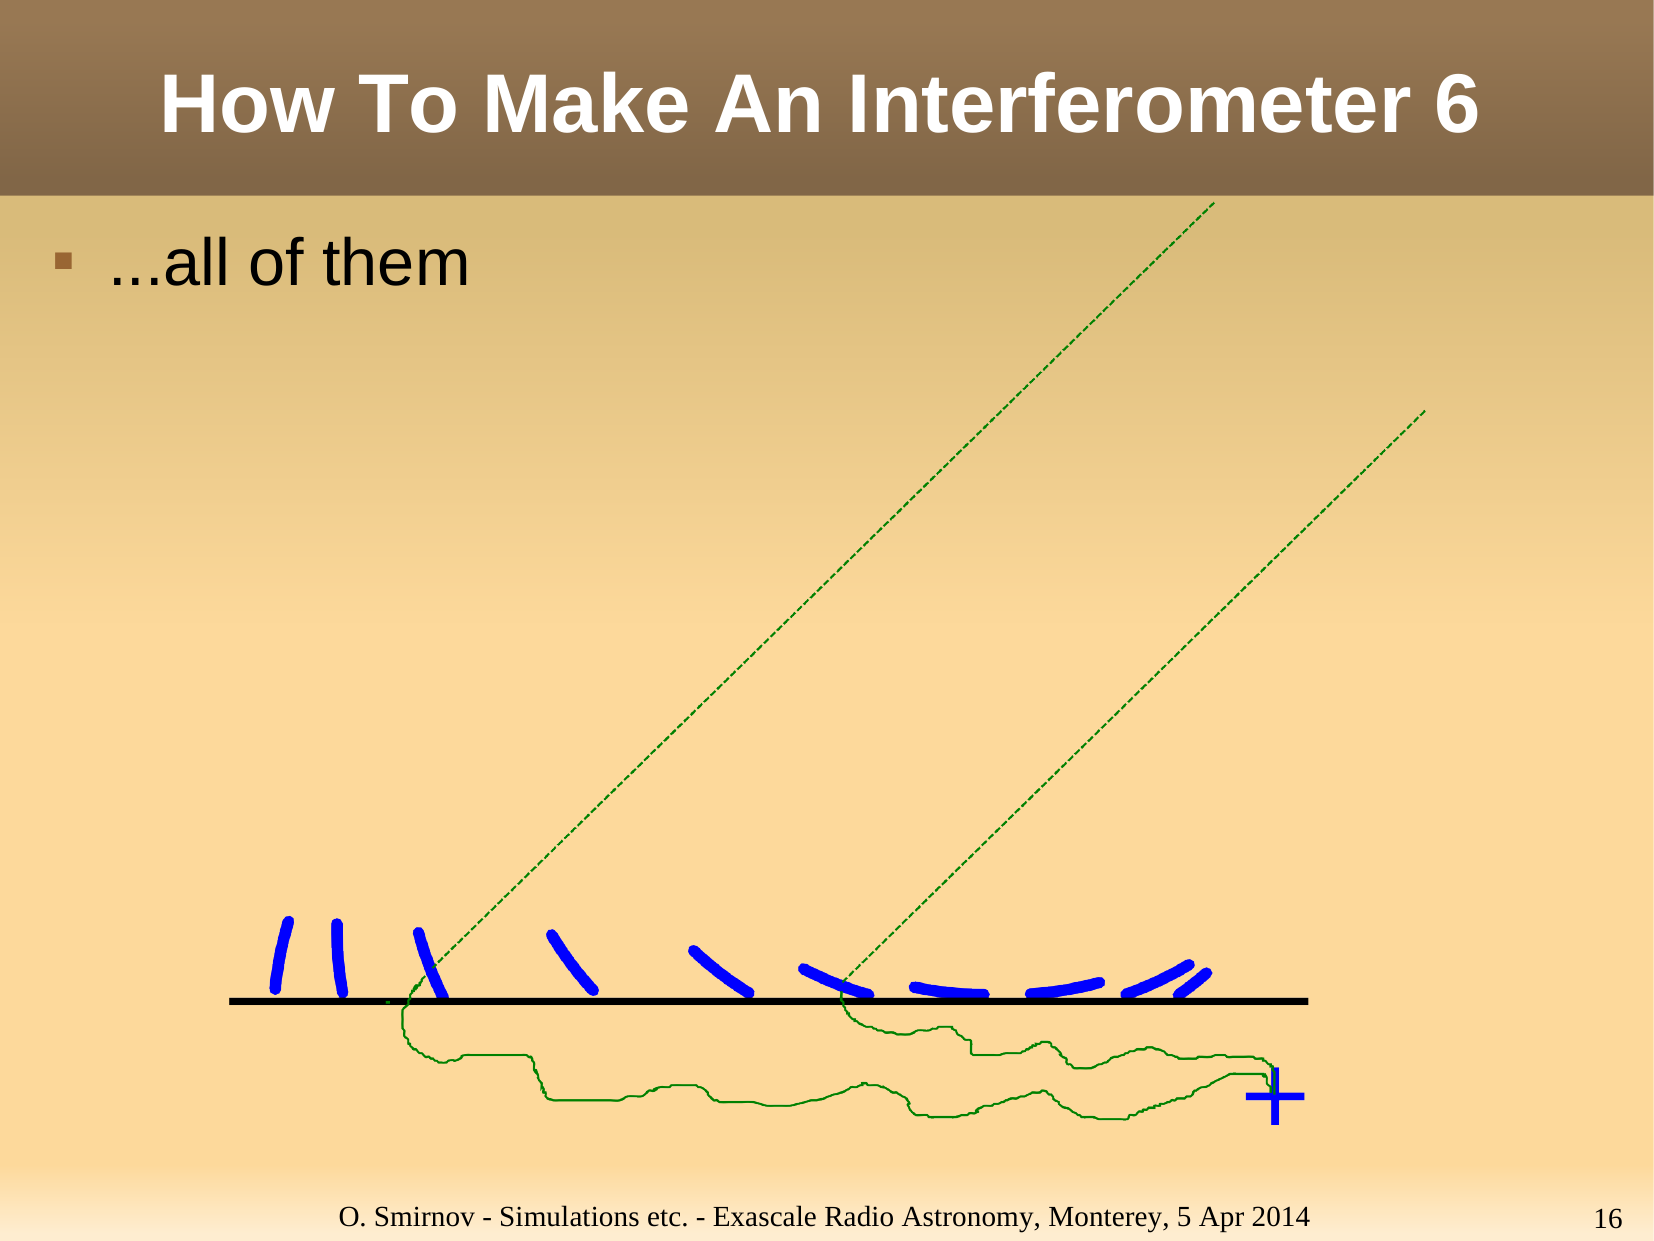

# How To Make An Interferometer 6
...all of them
O. Smirnov - Simulations etc. - Exascale Radio Astronomy, Monterey, 5 Apr 2014
16